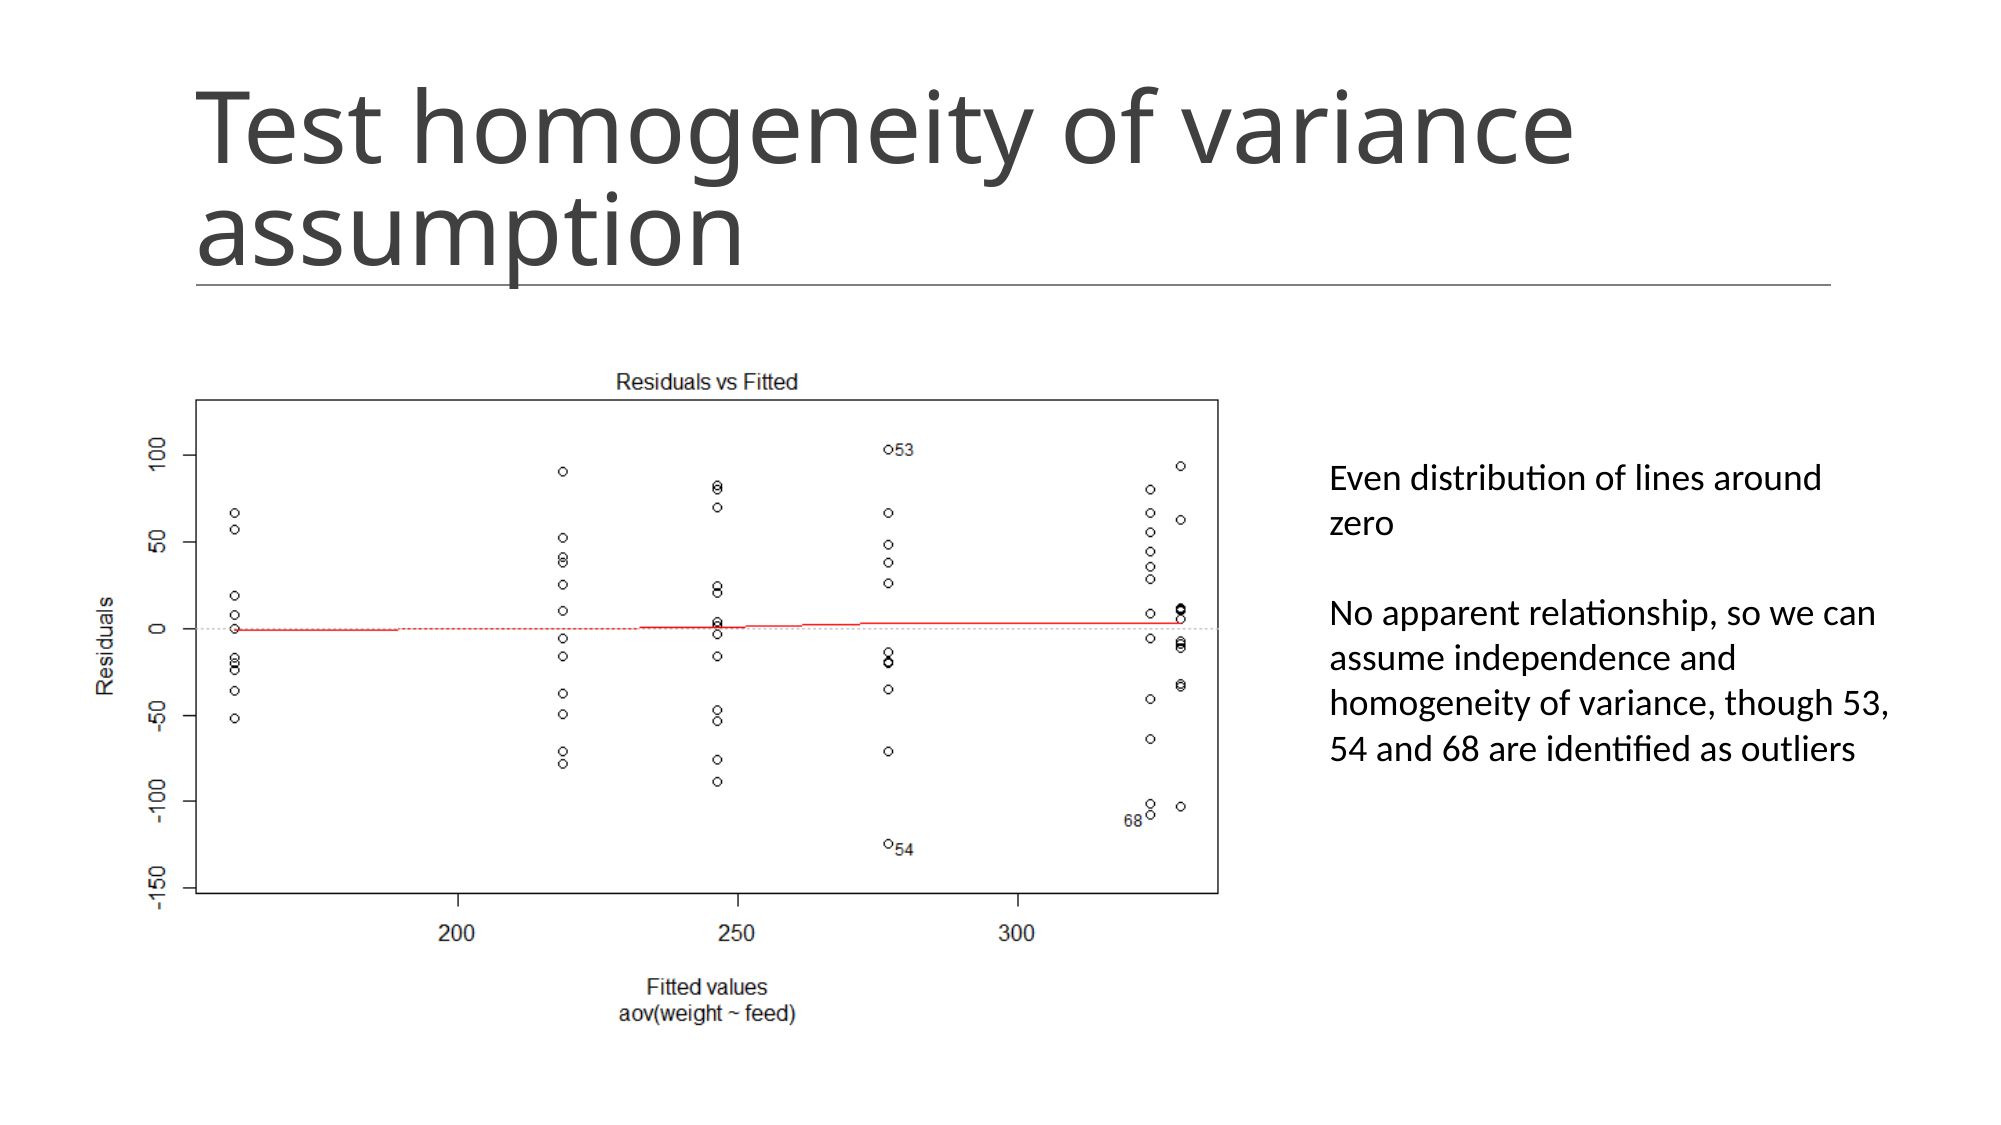

Test homogeneity of variance
assumption
Even distribution of lines around
zero
No apparent relationship, so we can
assume independence and
homogeneity of variance, though 53,
54 and 68 are identified as outliers